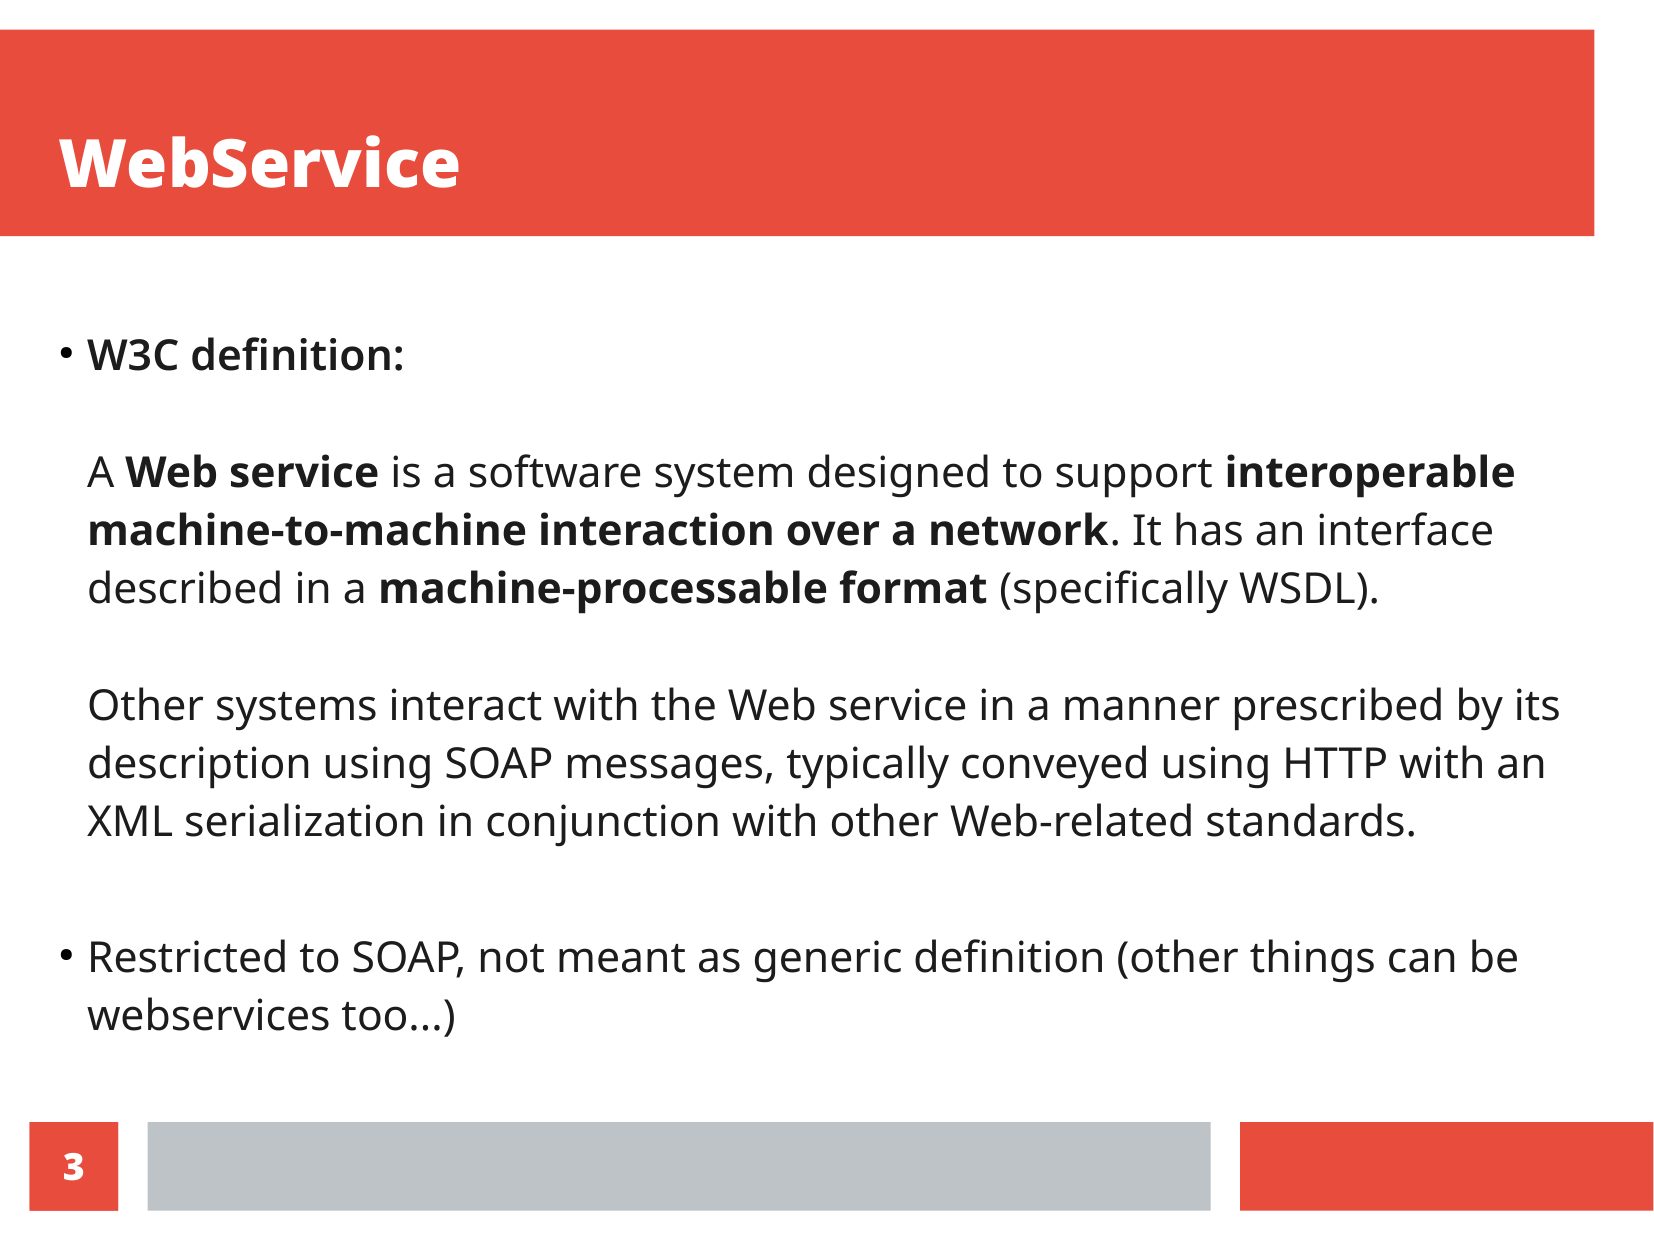

# WebService
W3C definition:
A Web service is a software system designed to support interoperable machine-to-machine interaction over a network. It has an interface described in a machine-processable format (specifically WSDL).
Other systems interact with the Web service in a manner prescribed by its description using SOAP messages, typically conveyed using HTTP with an XML serialization in conjunction with other Web-related standards.
Restricted to SOAP, not meant as generic definition (other things can be webservices too...)
3